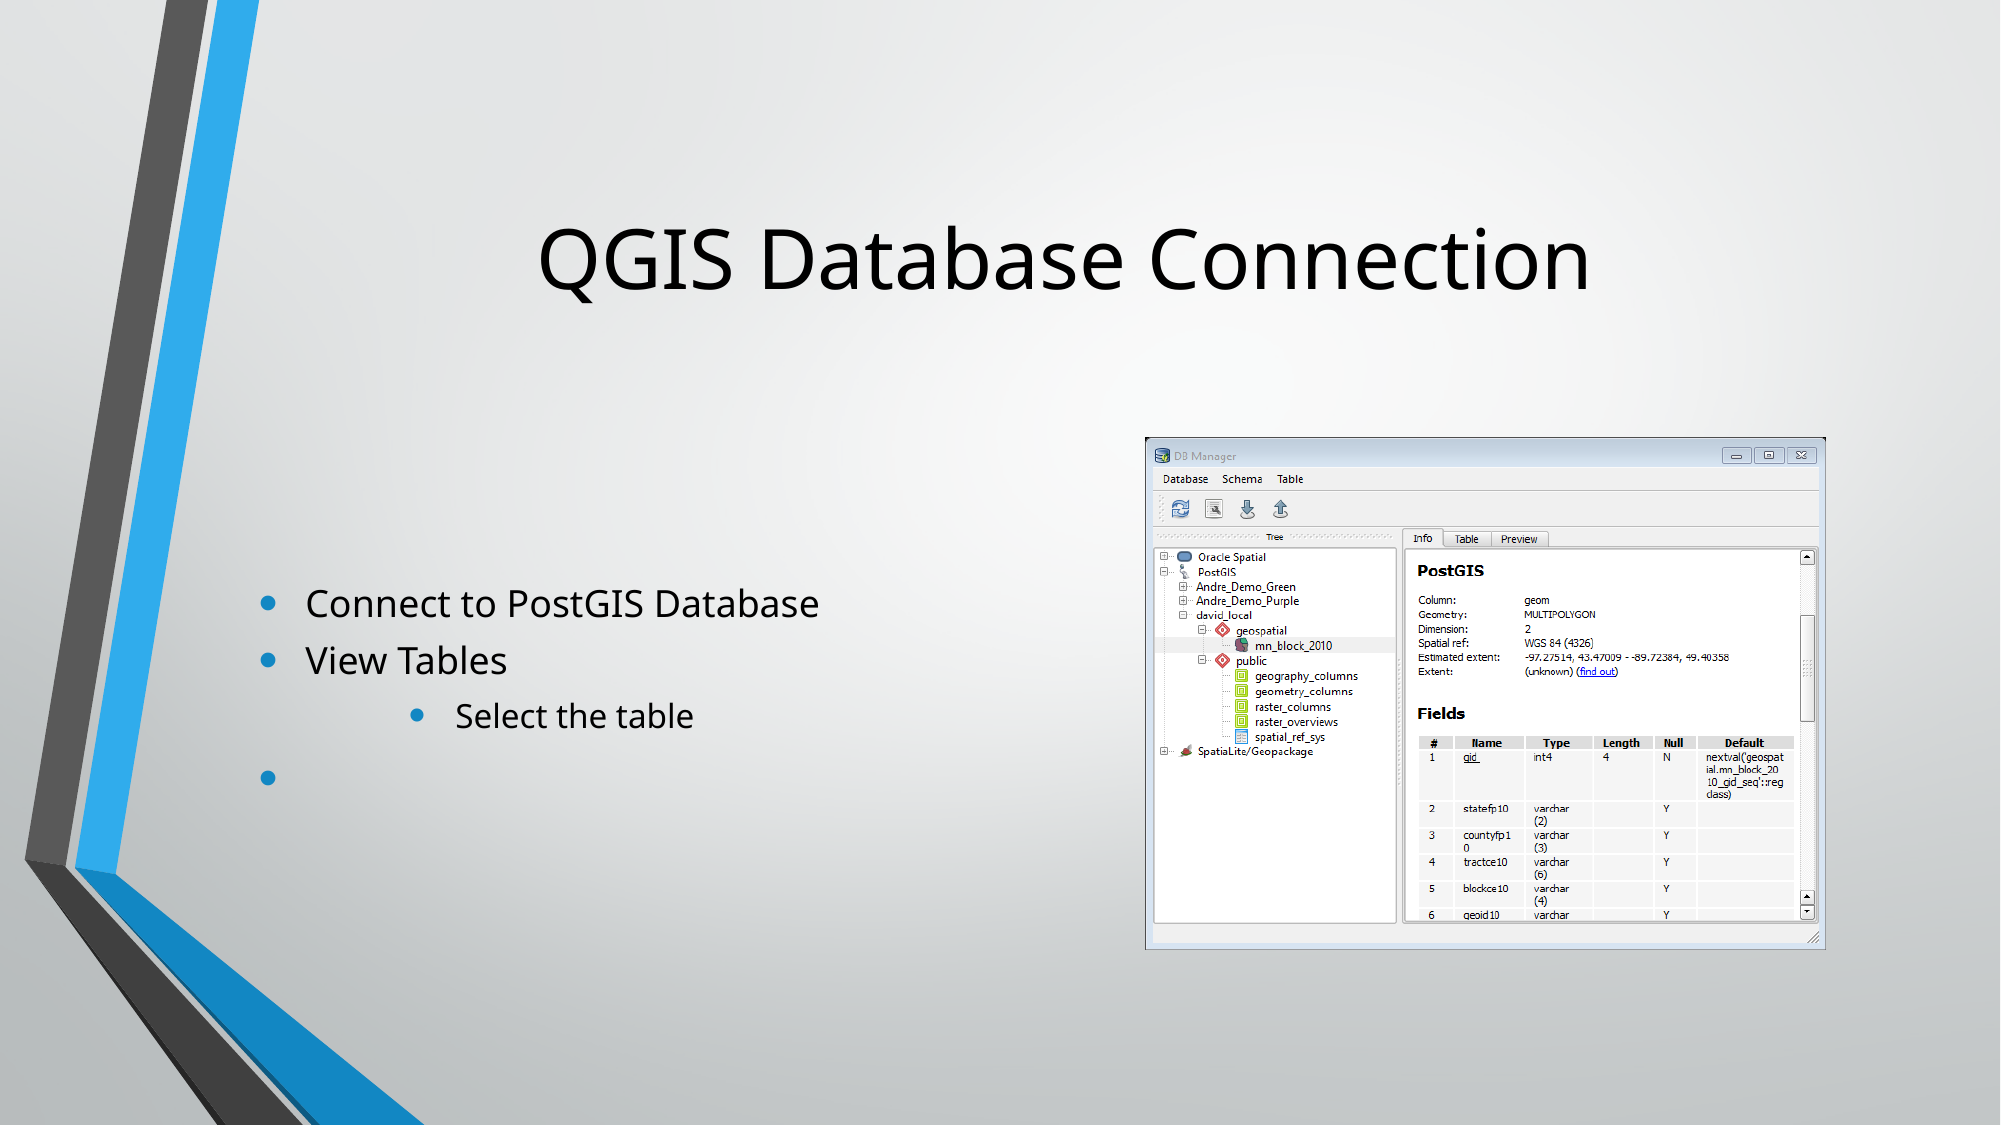

# QGIS Database Connection
Connect to PostGIS Database
View Tables
Select the table